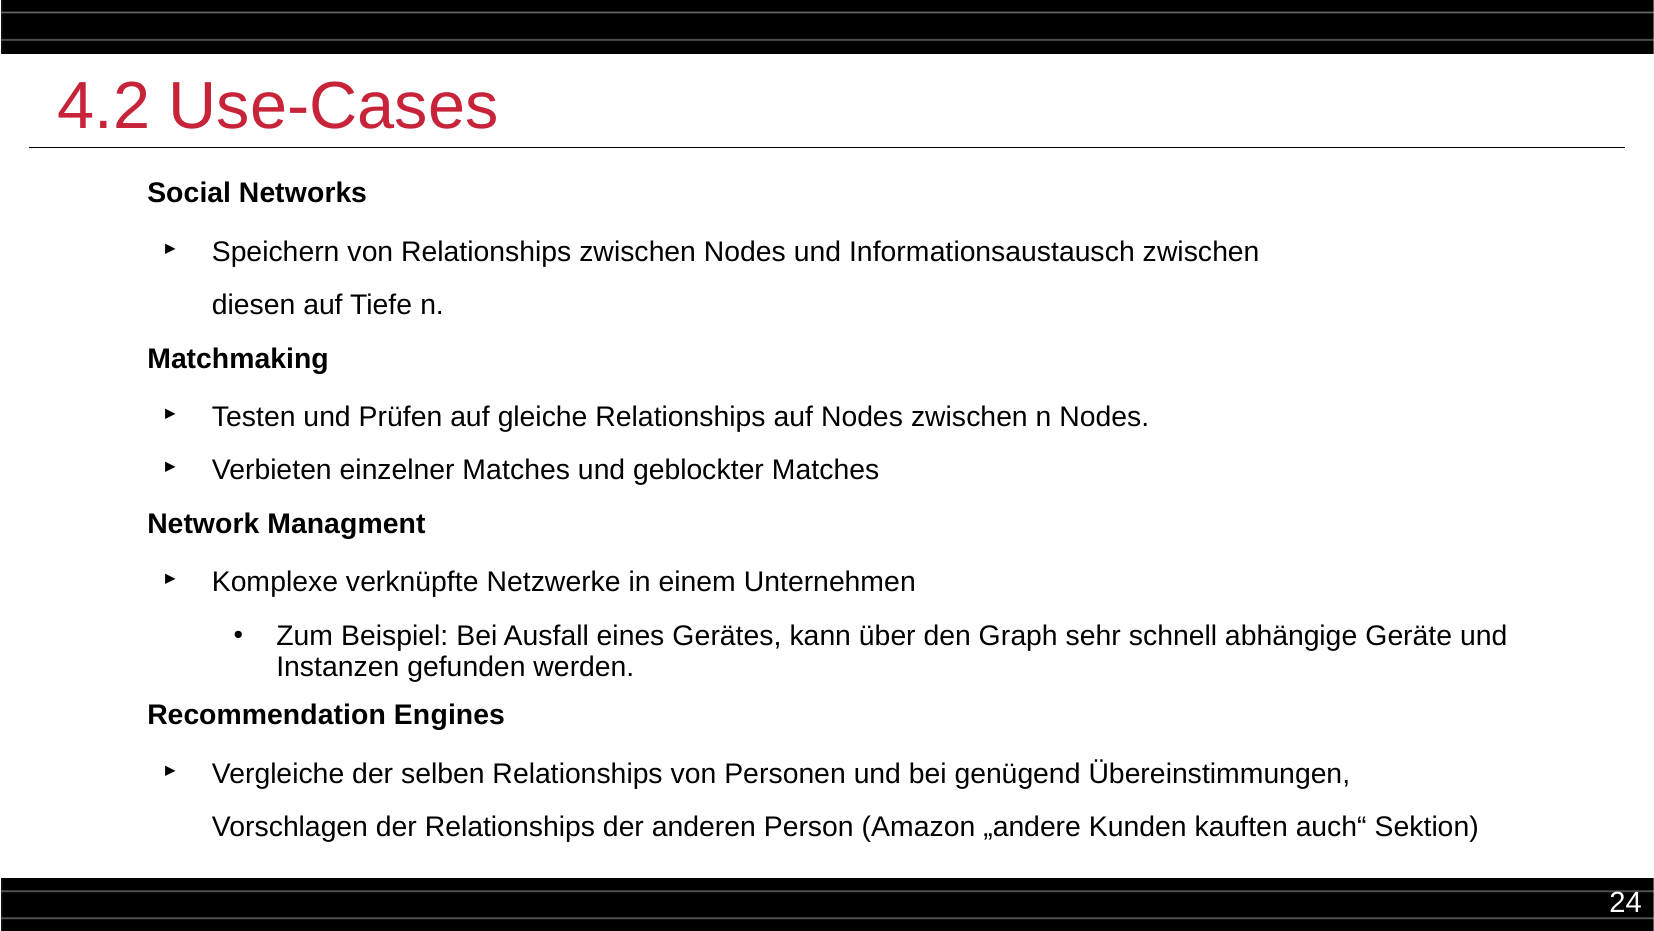

# 4.2 Use-Cases
Social Networks
Speichern von Relationships zwischen Nodes und Informationsaustausch zwischen
diesen auf Tiefe n.
Matchmaking
Testen und Prüfen auf gleiche Relationships auf Nodes zwischen n Nodes.
Verbieten einzelner Matches und geblockter Matches
Network Managment
Komplexe verknüpfte Netzwerke in einem Unternehmen
Zum Beispiel: Bei Ausfall eines Gerätes, kann über den Graph sehr schnell abhängige Geräte und Instanzen gefunden werden.
Recommendation Engines
Vergleiche der selben Relationships von Personen und bei genügend Übereinstimmungen,
Vorschlagen der Relationships der anderen Person (Amazon „andere Kunden kauften auch“ Sektion)